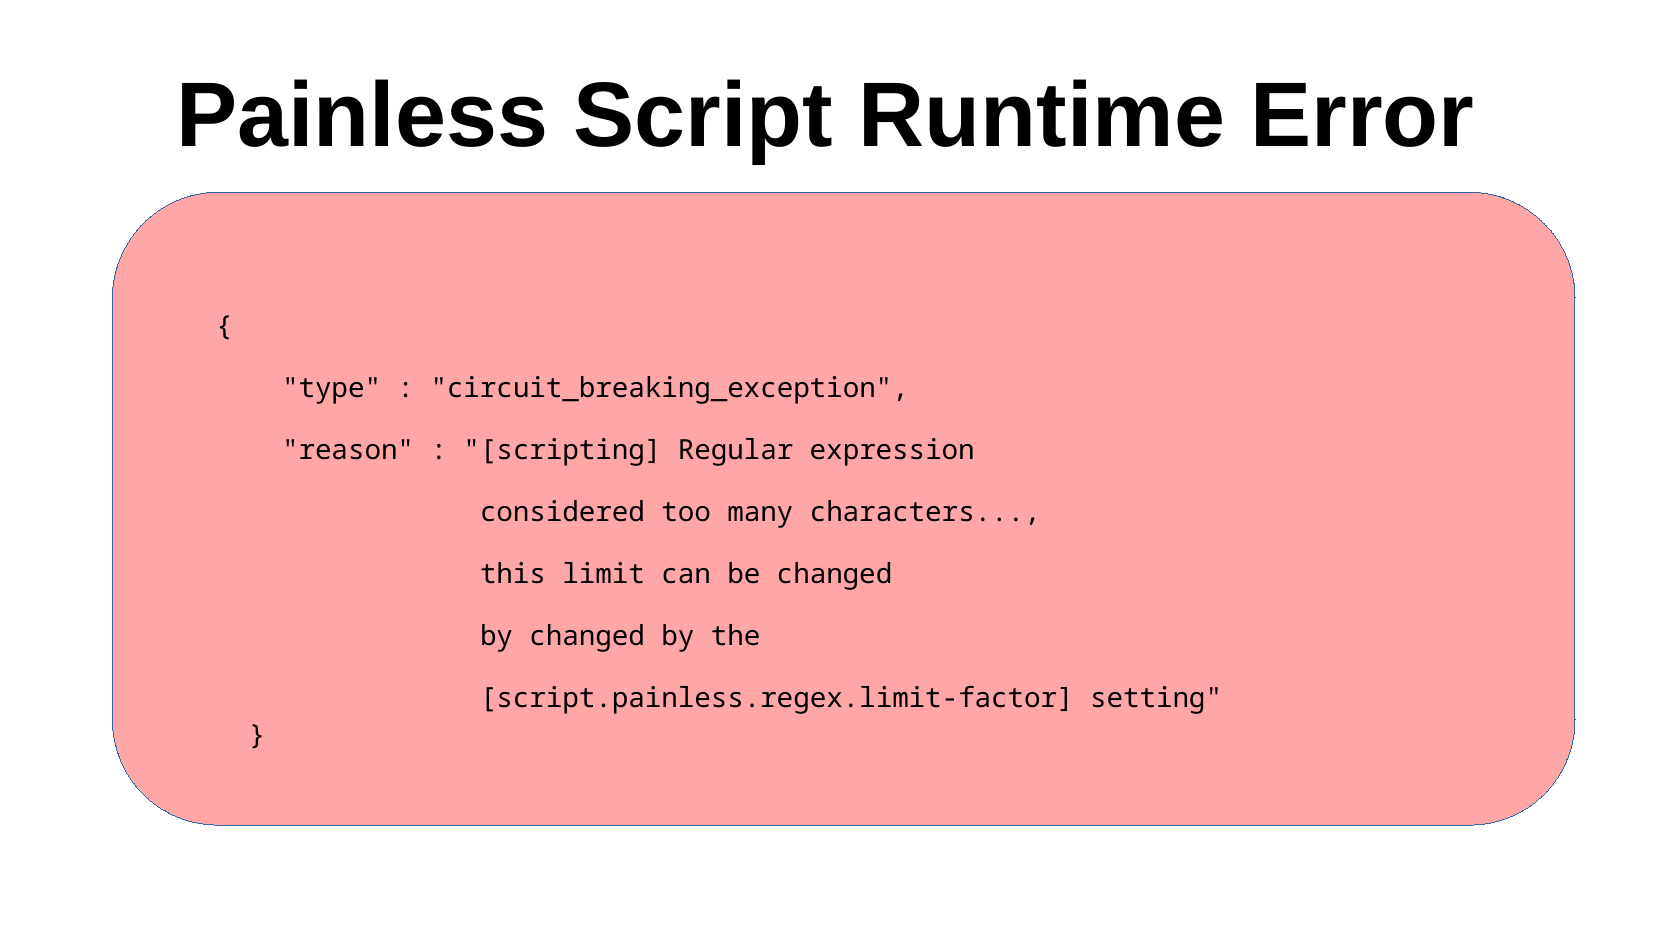

# Painless Script Runtime Error
 {
 "type" : "circuit_breaking_exception",
 "reason" : "[scripting] Regular expression
 considered too many characters...,
 this limit can be changed
 by changed by the
 [script.painless.regex.limit-factor] setting"
 }